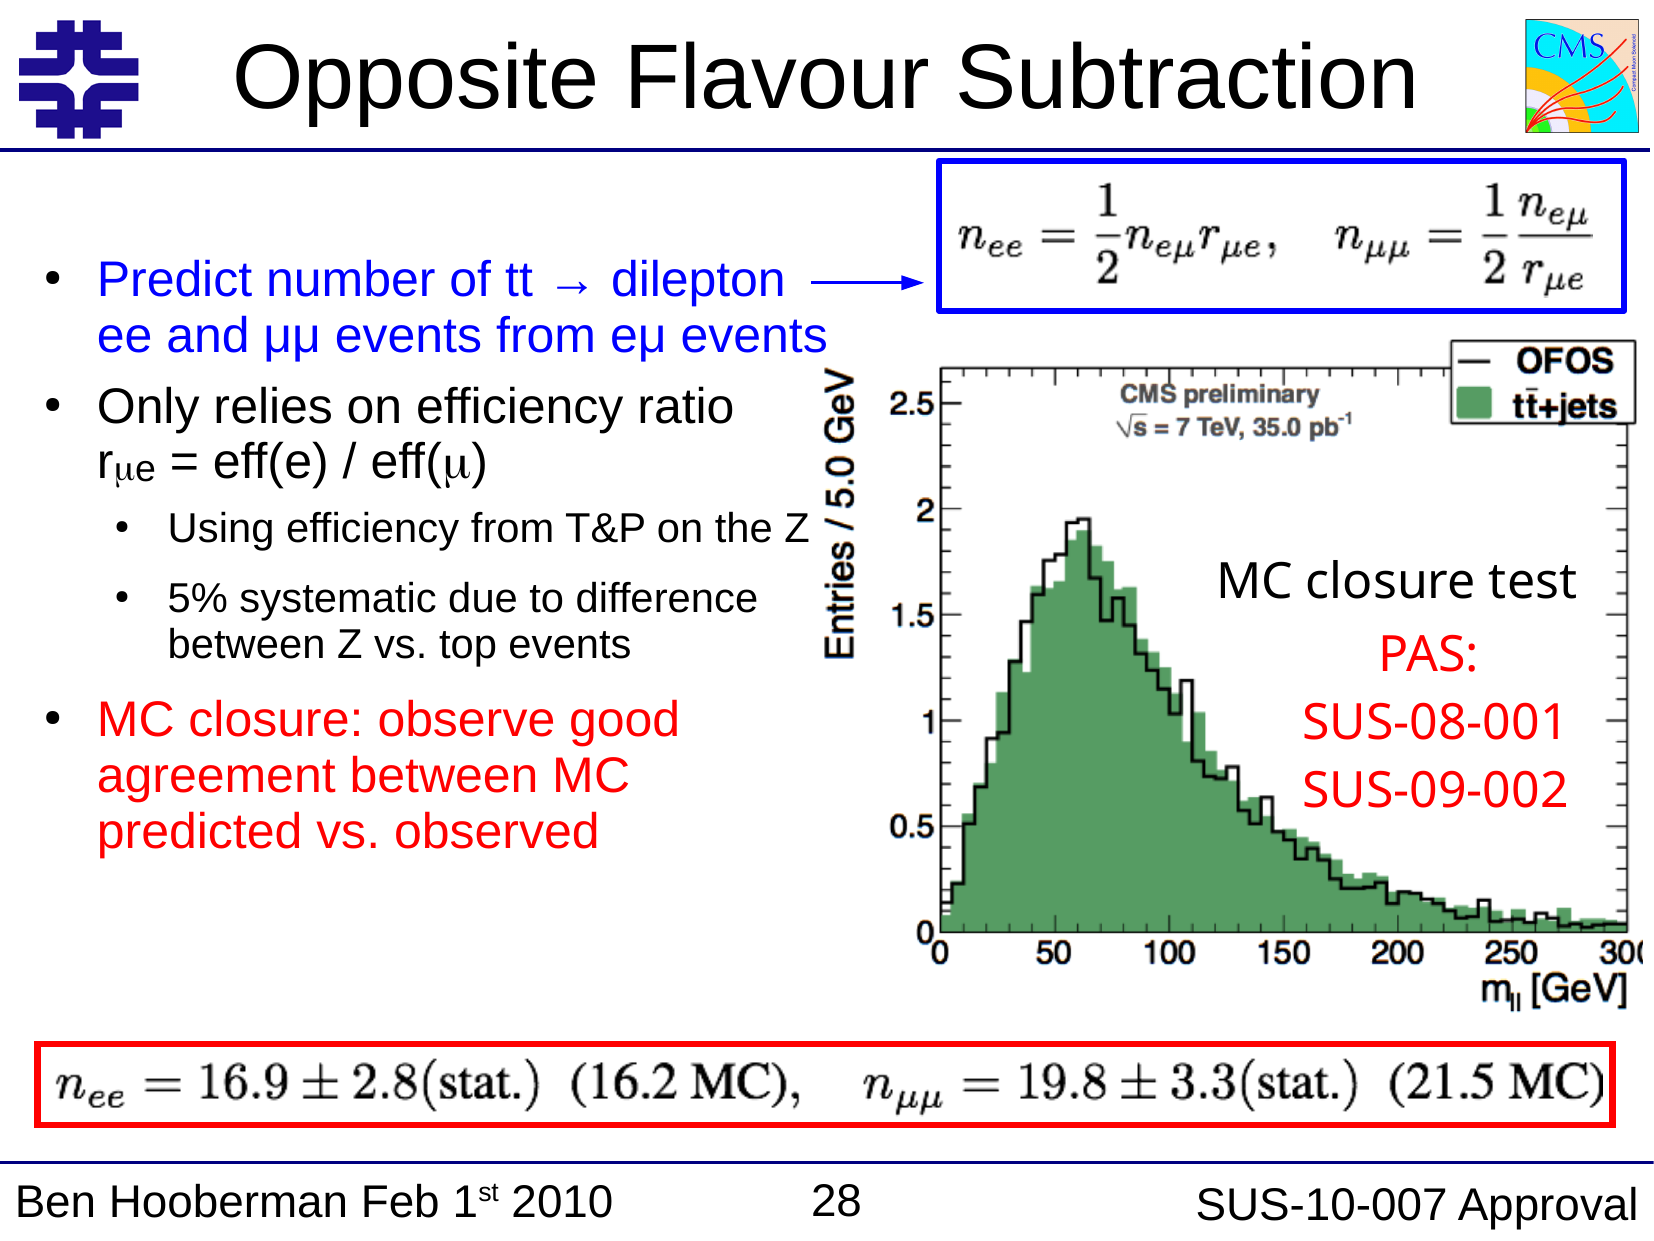

# Opposite Flavour Subtraction
Predict number of tt → dilepton ee and μμ events from eμ events
Only relies on efficiency ratio rme = eff(e) / eff(m)
Using efficiency from T&P on the Z
5% systematic due to difference between Z vs. top events
MC closure: observe good agreement between MC predicted vs. observed
MC closure test
PAS:
SUS-08-001
SUS-09-002
28